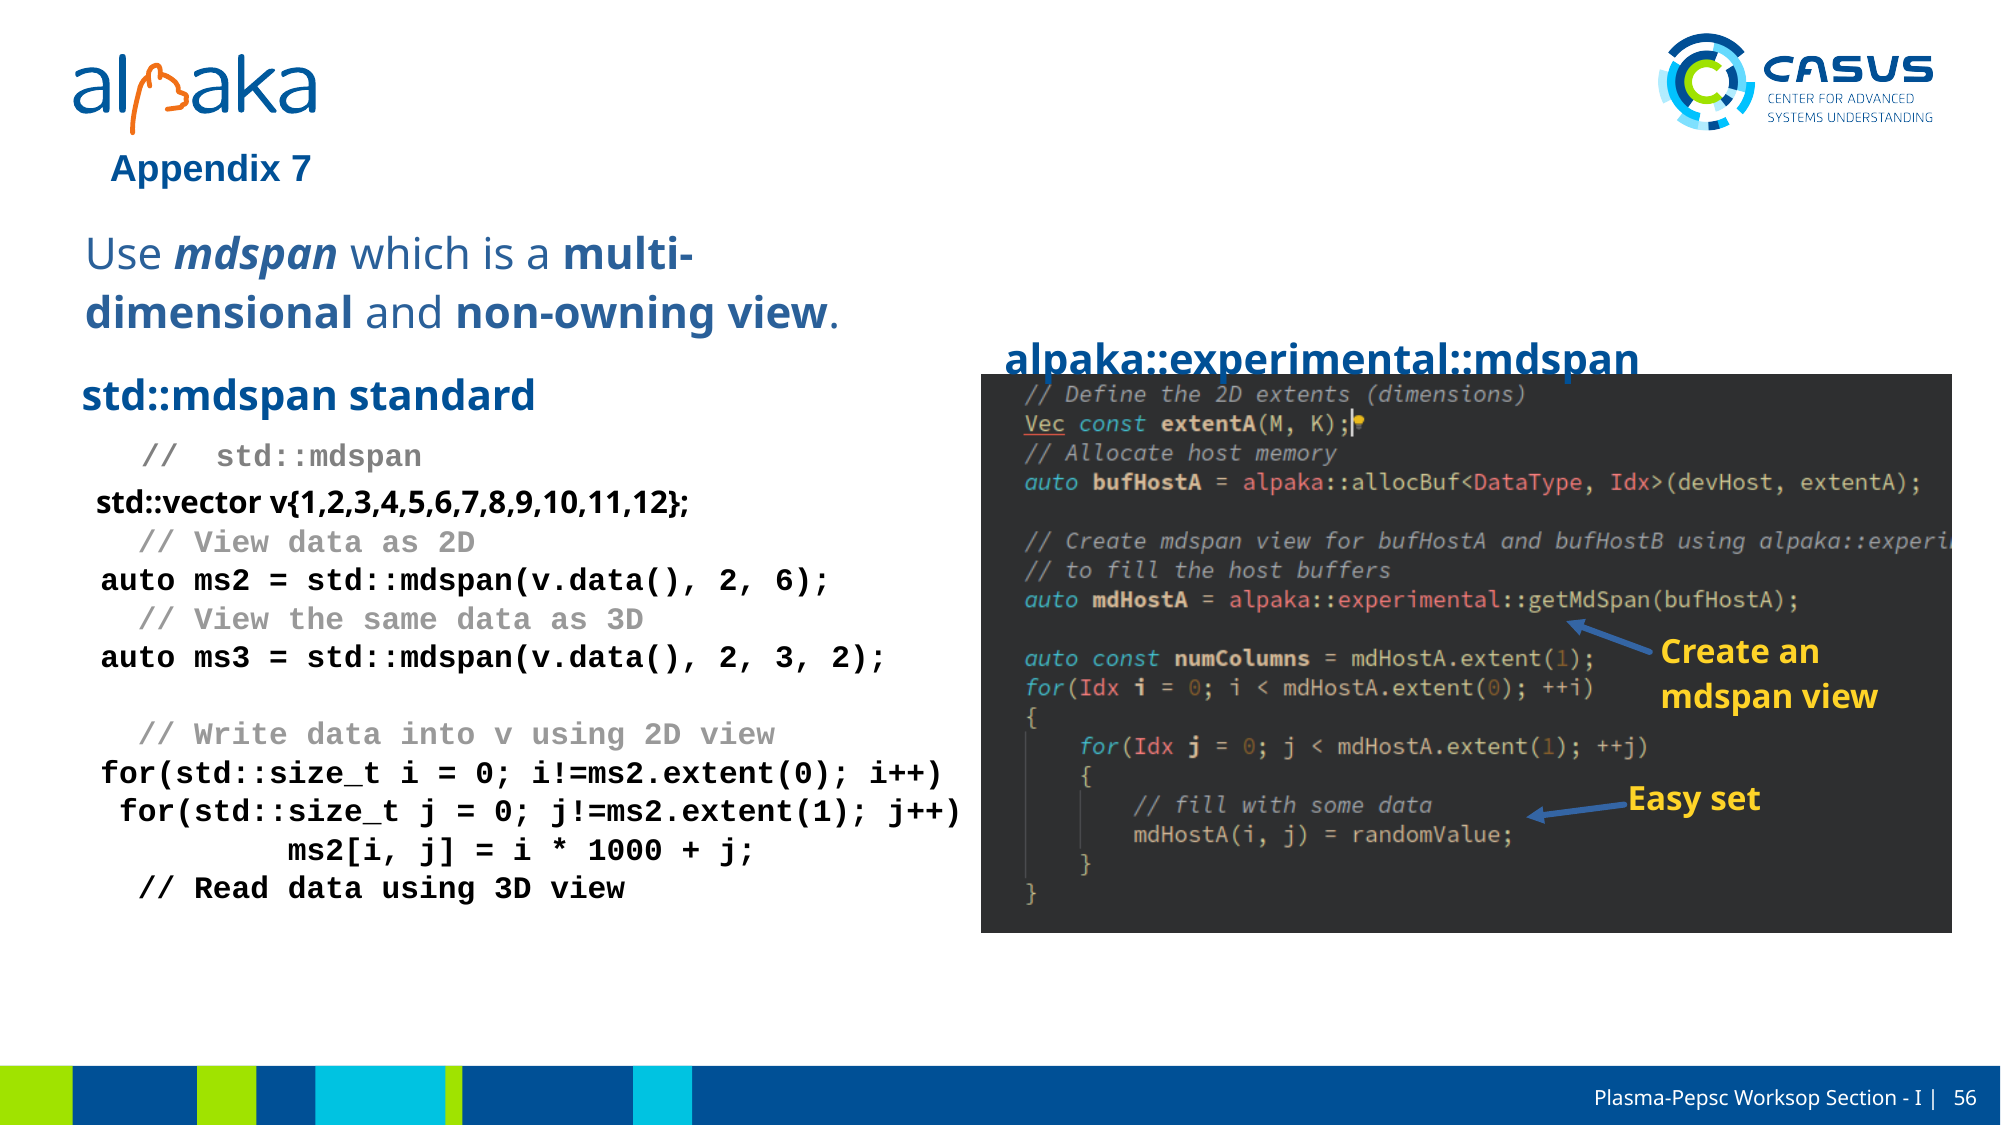

#
Appendix 7
Use mdspan which is a multi-dimensional and non-owning view.
alpaka::experimental::mdspan
std::mdspan standard
 // std::mdspan
 std::vector v{1,2,3,4,5,6,7,8,9,10,11,12};
 // View data as 2D
 auto ms2 = std::mdspan(v.data(), 2, 6);
 // View the same data as 3D
 auto ms3 = std::mdspan(v.data(), 2, 3, 2);
 // Write data into v using 2D view
 for(std::size_t i = 0; i!=ms2.extent(0); i++)
 for(std::size_t j = 0; j!=ms2.extent(1); j++)
 ms2[i, j] = i * 1000 + j;
 // Read data using 3D view
Create an mdspan view
Easy set
Plasma-Pepsc Worksop Section - I
56